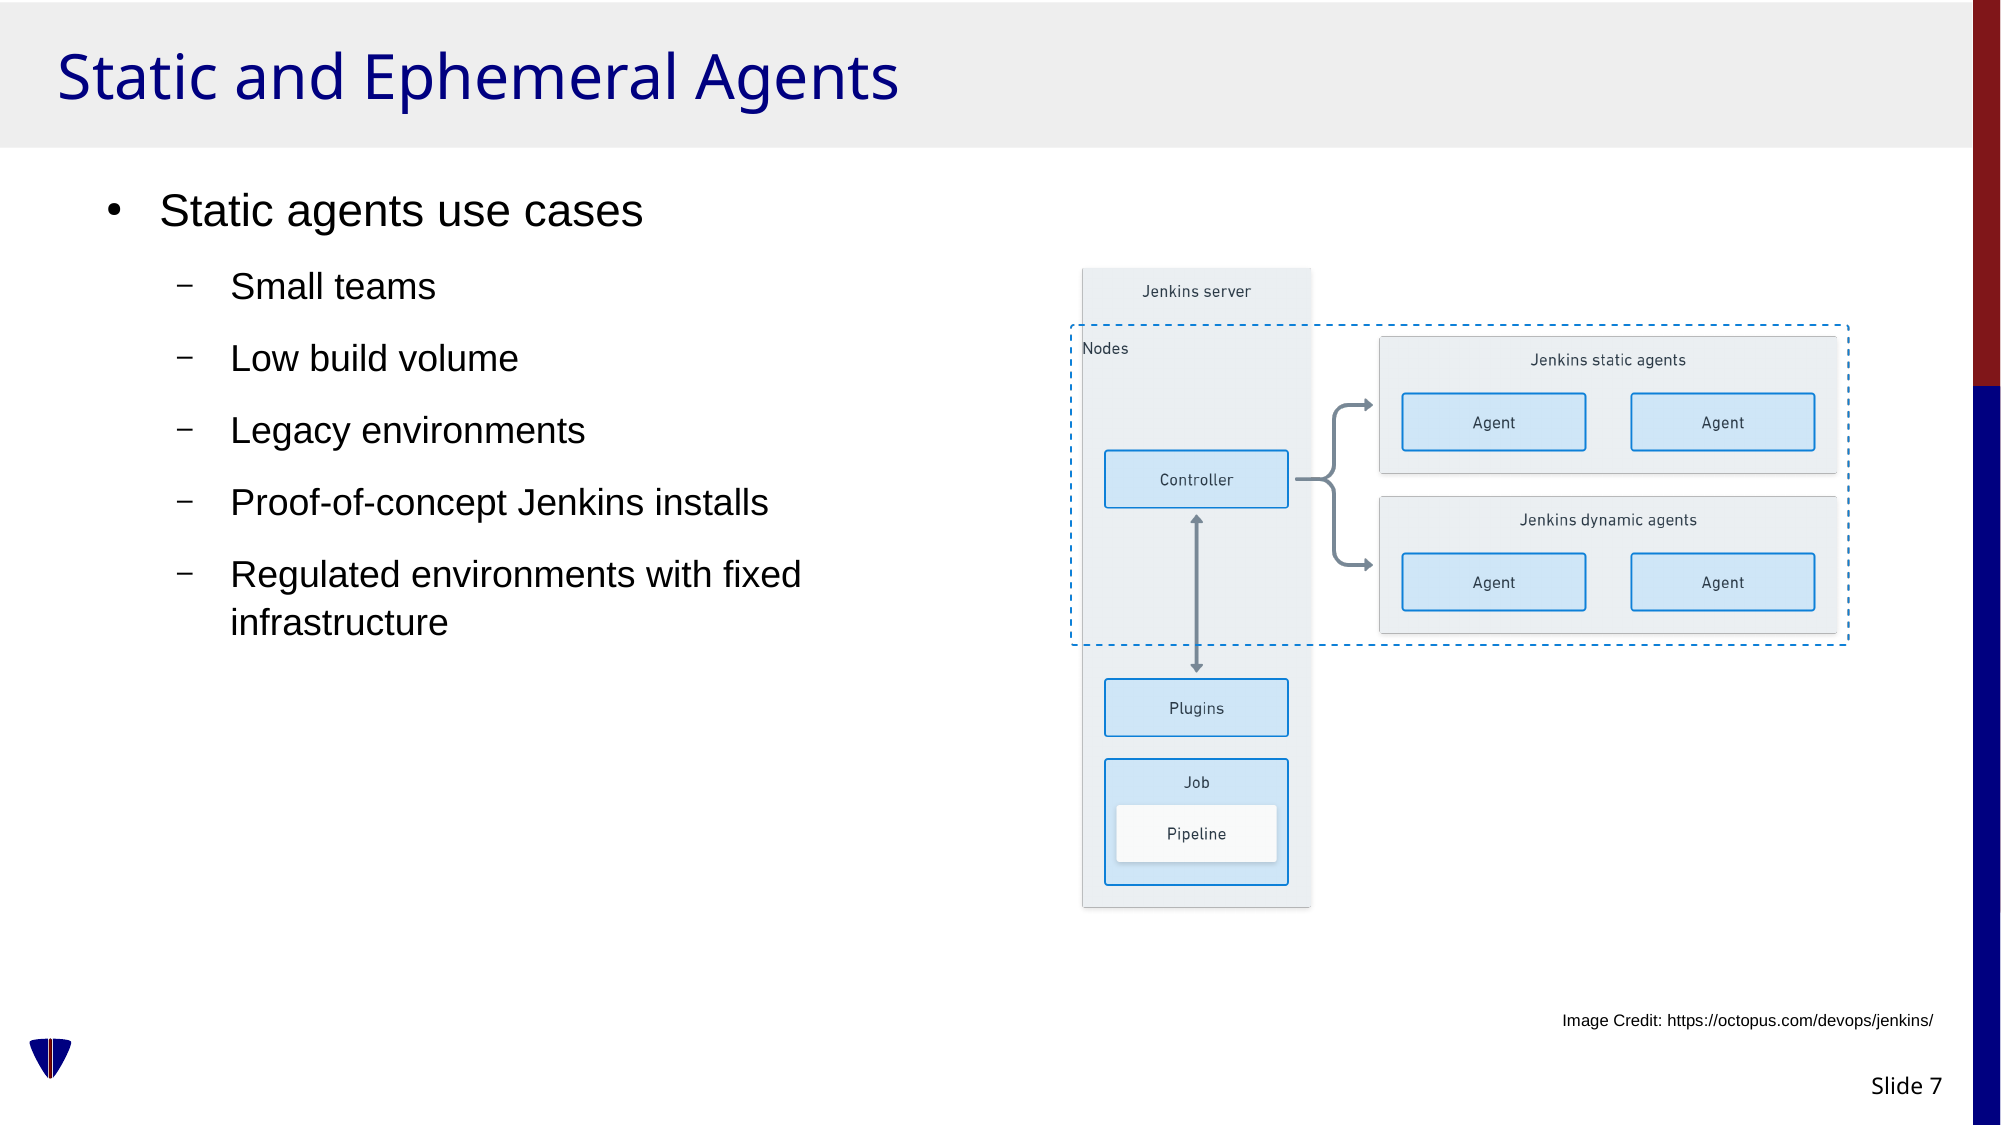

# Static and Ephemeral Agents
Static agents use cases
Small teams
Low build volume
Legacy environments
Proof-of-concept Jenkins installs
Regulated environments with fixed infrastructure
Image Credit: https://octopus.com/devops/jenkins/